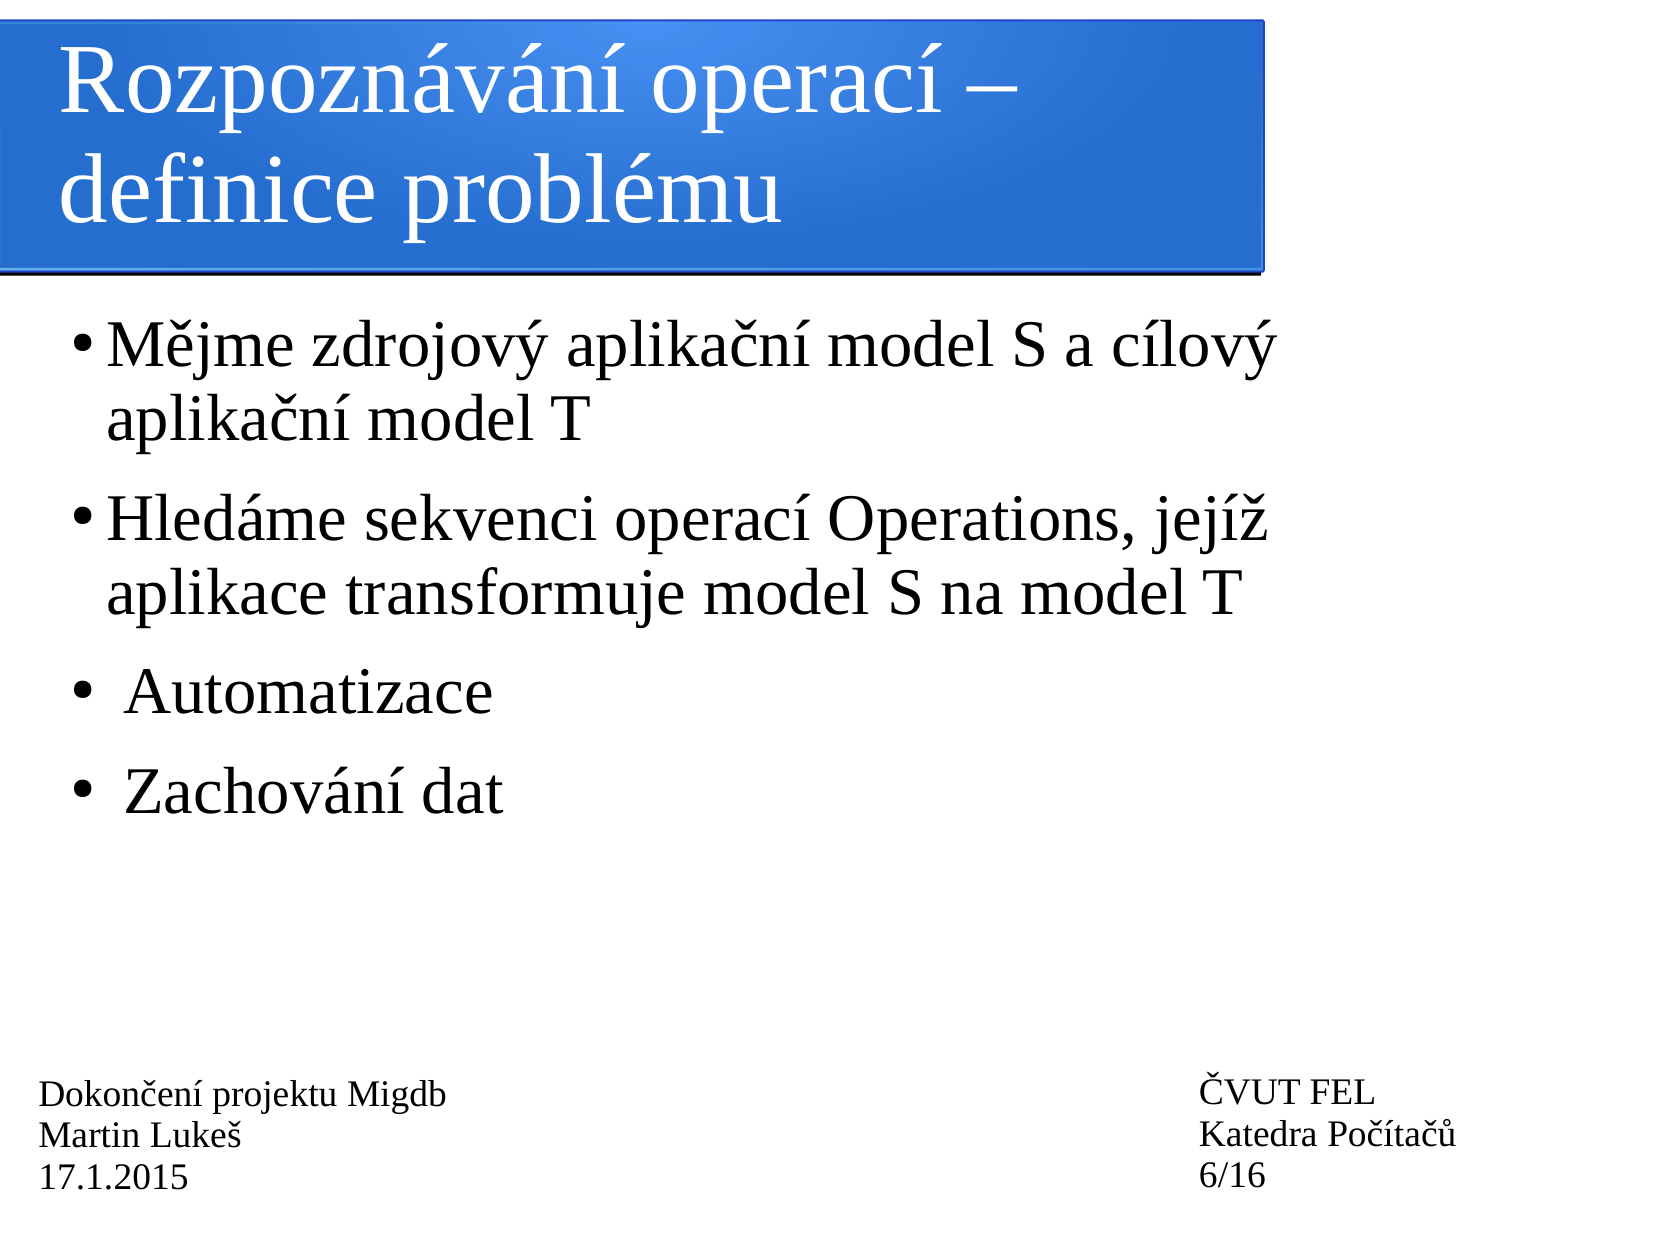

Rozpoznávání operací – definice problému
# Mějme zdrojový aplikační model S a cílový aplikační model T
Hledáme sekvenci operací Operations, jejíž aplikace transformuje model S na model T
 Automatizace
 Zachování dat
ČVUT FEL
Katedra Počítačů
Dokončení projektu Migdb
Martin Lukeš
17.1.2015
ČVUT FEL
Katedra počítačů
ČVUT FEL
Katedra počítačů
ČVUT FEL
Katedra počítačů